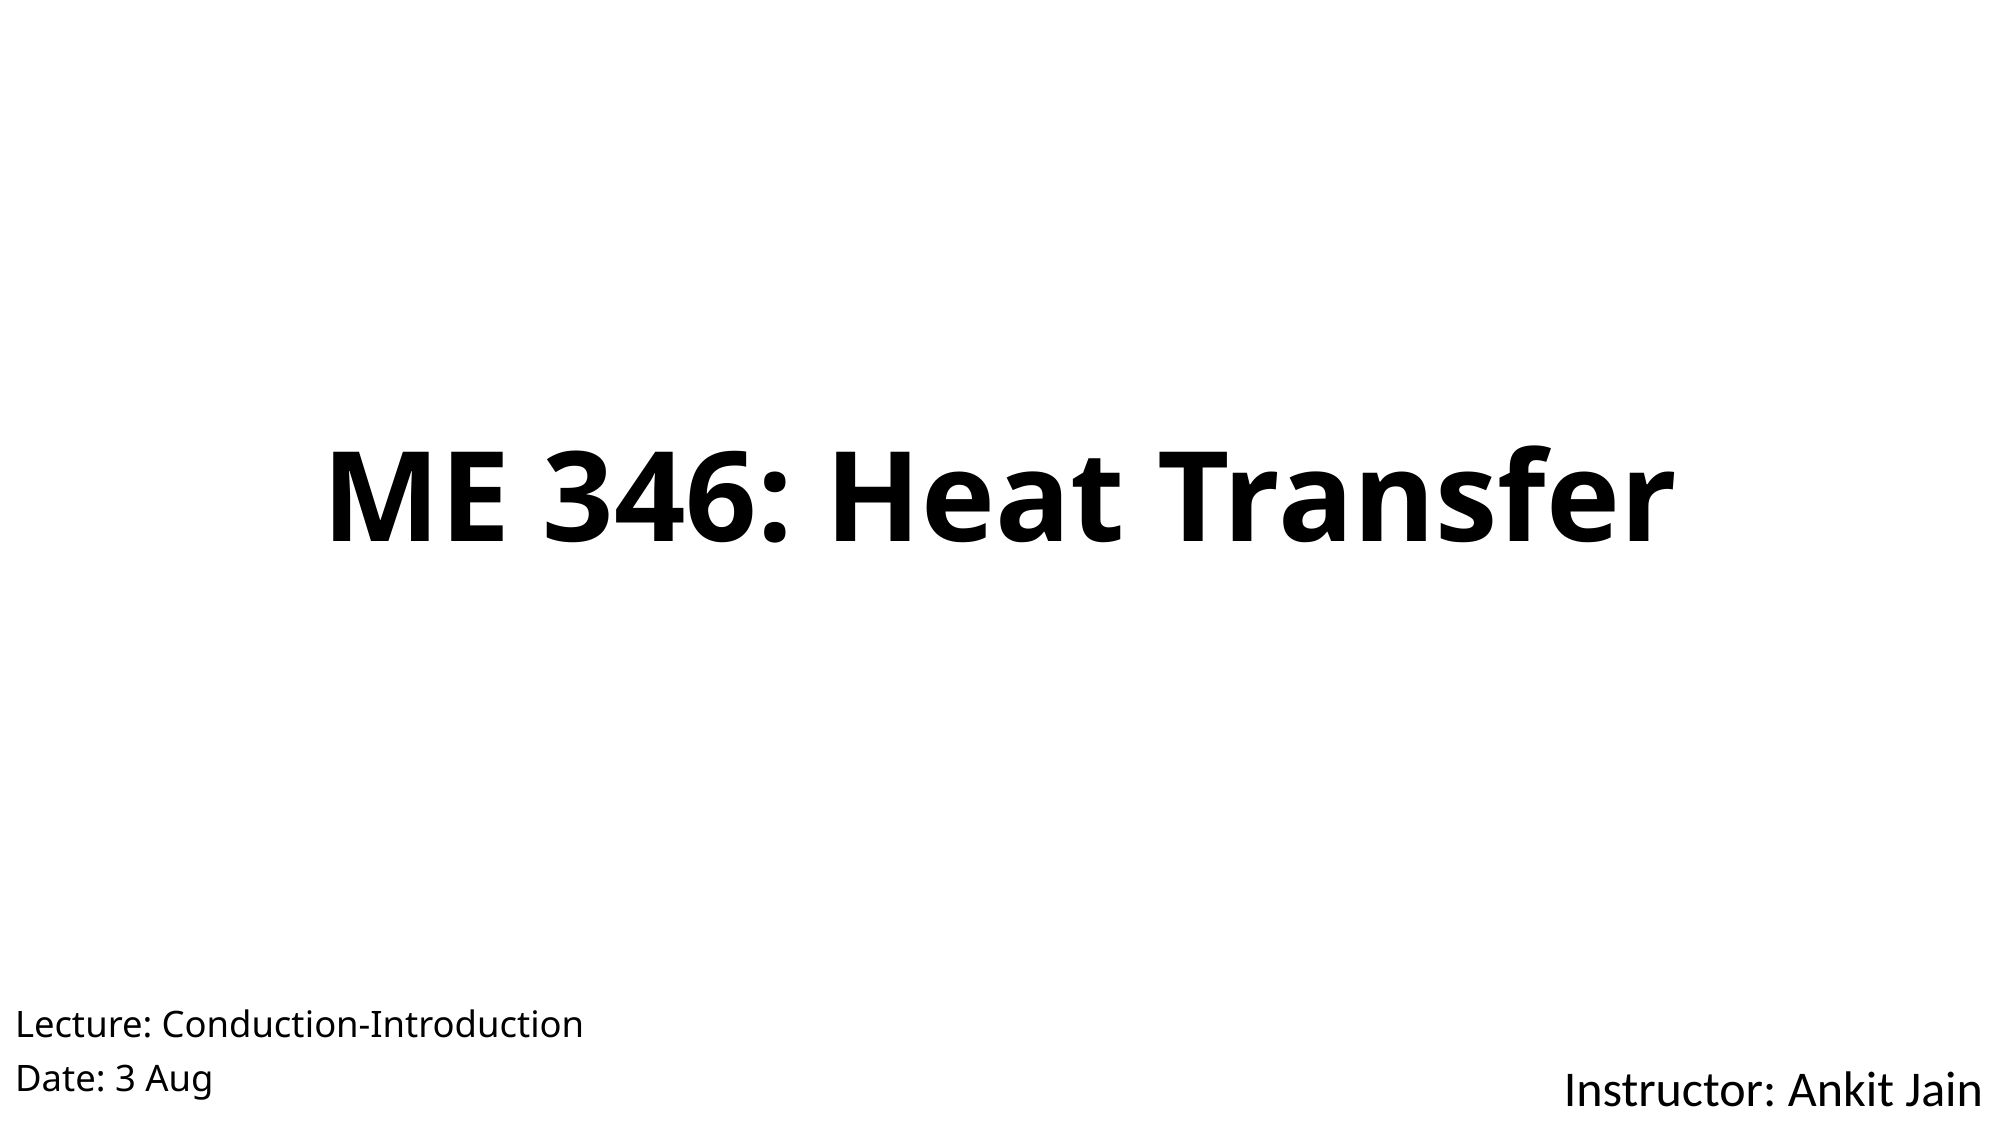

# ME 346: Heat Transfer
Lecture: Conduction-Introduction
Date: 3 Aug
Instructor: Ankit Jain